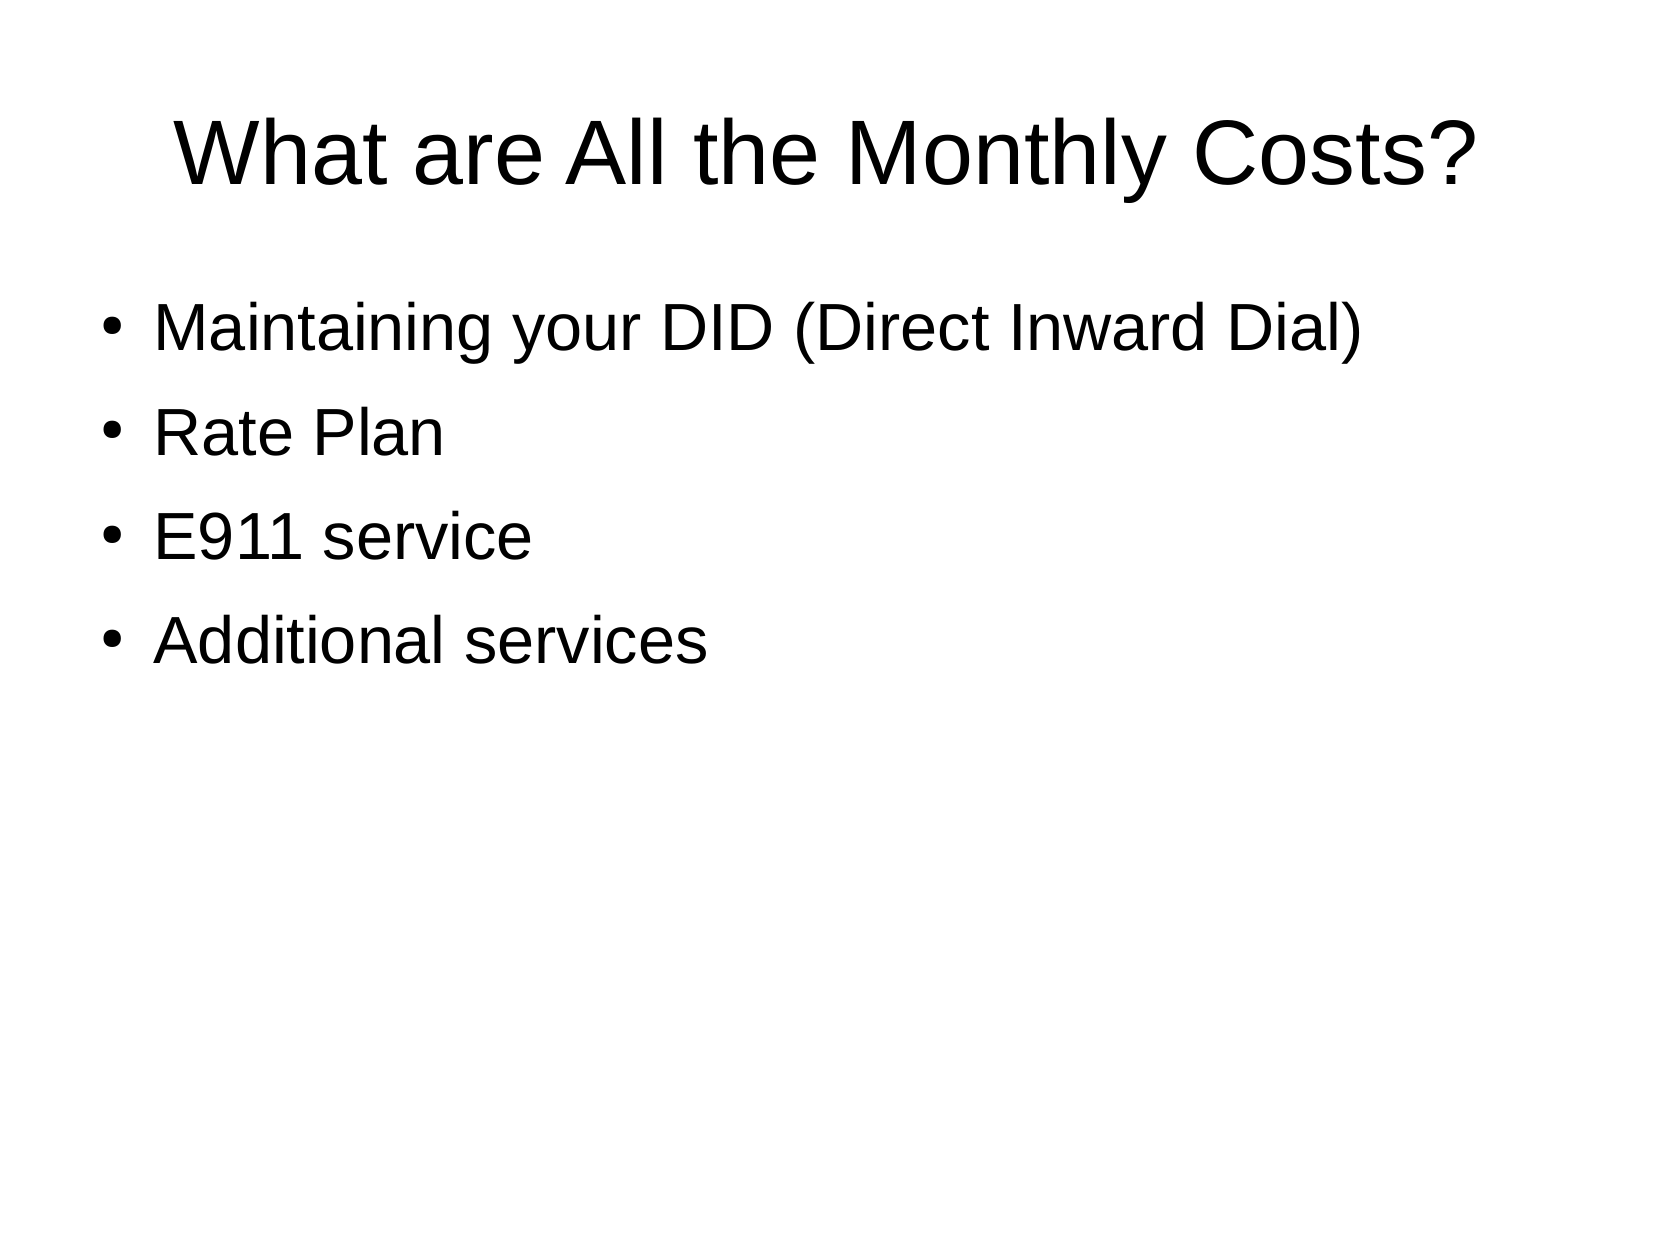

# What are All the Monthly Costs?
Maintaining your DID (Direct Inward Dial)
Rate Plan
E911 service
Additional services